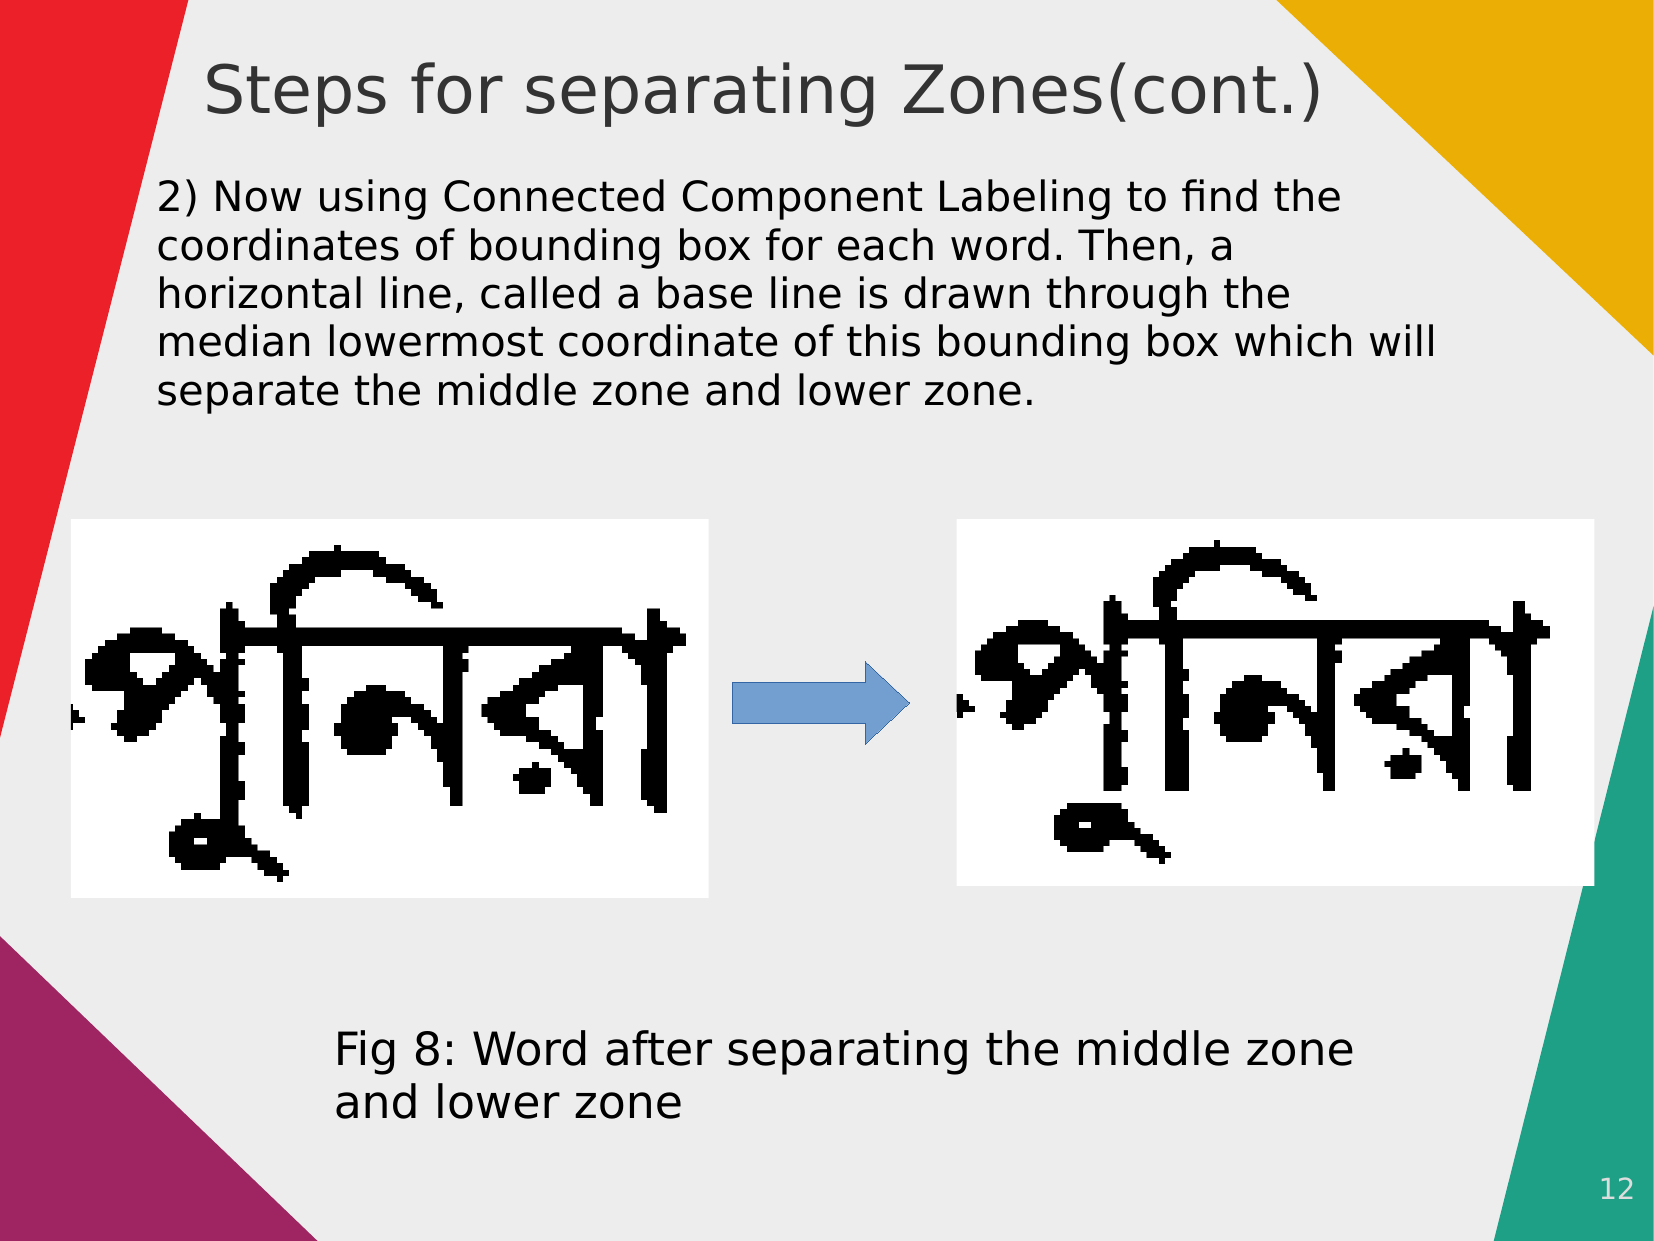

# Steps for separating Zones(cont.)
2) Now using Connected Component Labeling to find the coordinates of bounding box for each word. Then, a horizontal line, called a base line is drawn through the median lowermost coordinate of this bounding box which will separate the middle zone and lower zone.
Fig 8: Word after separating the middle zone and lower zone
12